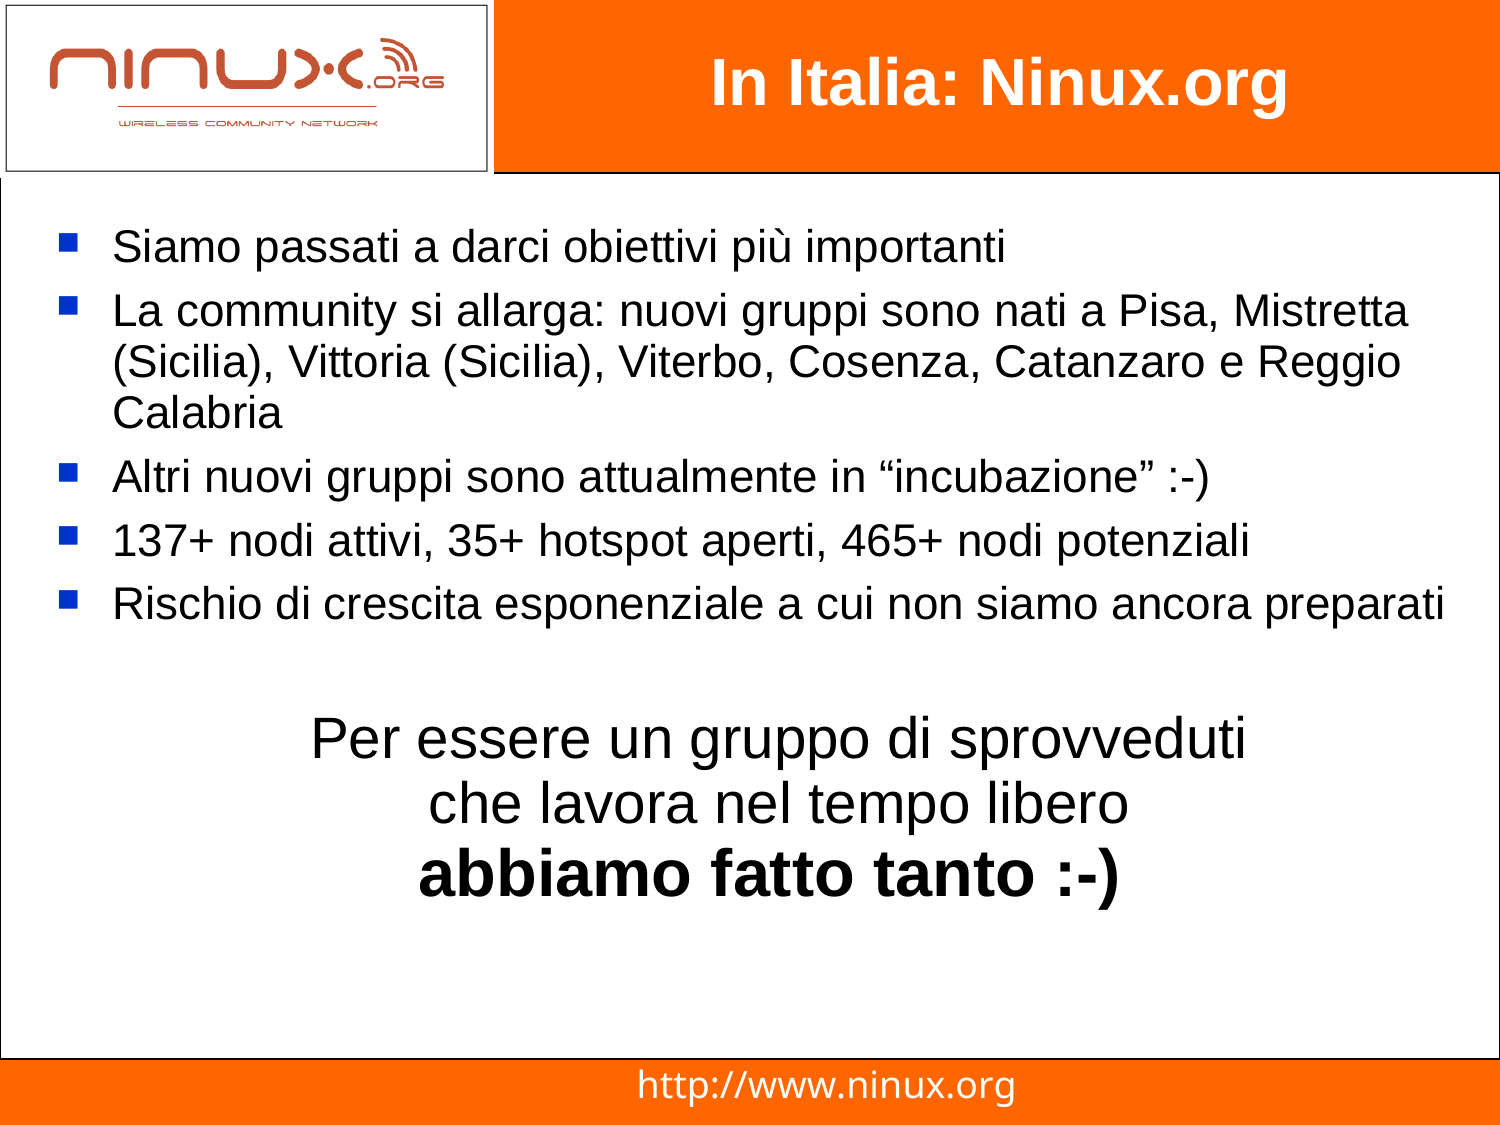

In Italia: Ninux.org
# Siamo passati a darci obiettivi più importanti
La community si allarga: nuovi gruppi sono nati a Pisa, Mistretta (Sicilia), Vittoria (Sicilia), Viterbo, Cosenza, Catanzaro e Reggio Calabria
Altri nuovi gruppi sono attualmente in “incubazione” :-)
137+ nodi attivi, 35+ hotspot aperti, 465+ nodi potenziali
Rischio di crescita esponenziale a cui non siamo ancora preparati
Per essere un gruppo di sprovveduti
che lavora nel tempo libero
abbiamo fatto tanto :-)
http://www.ninux.org